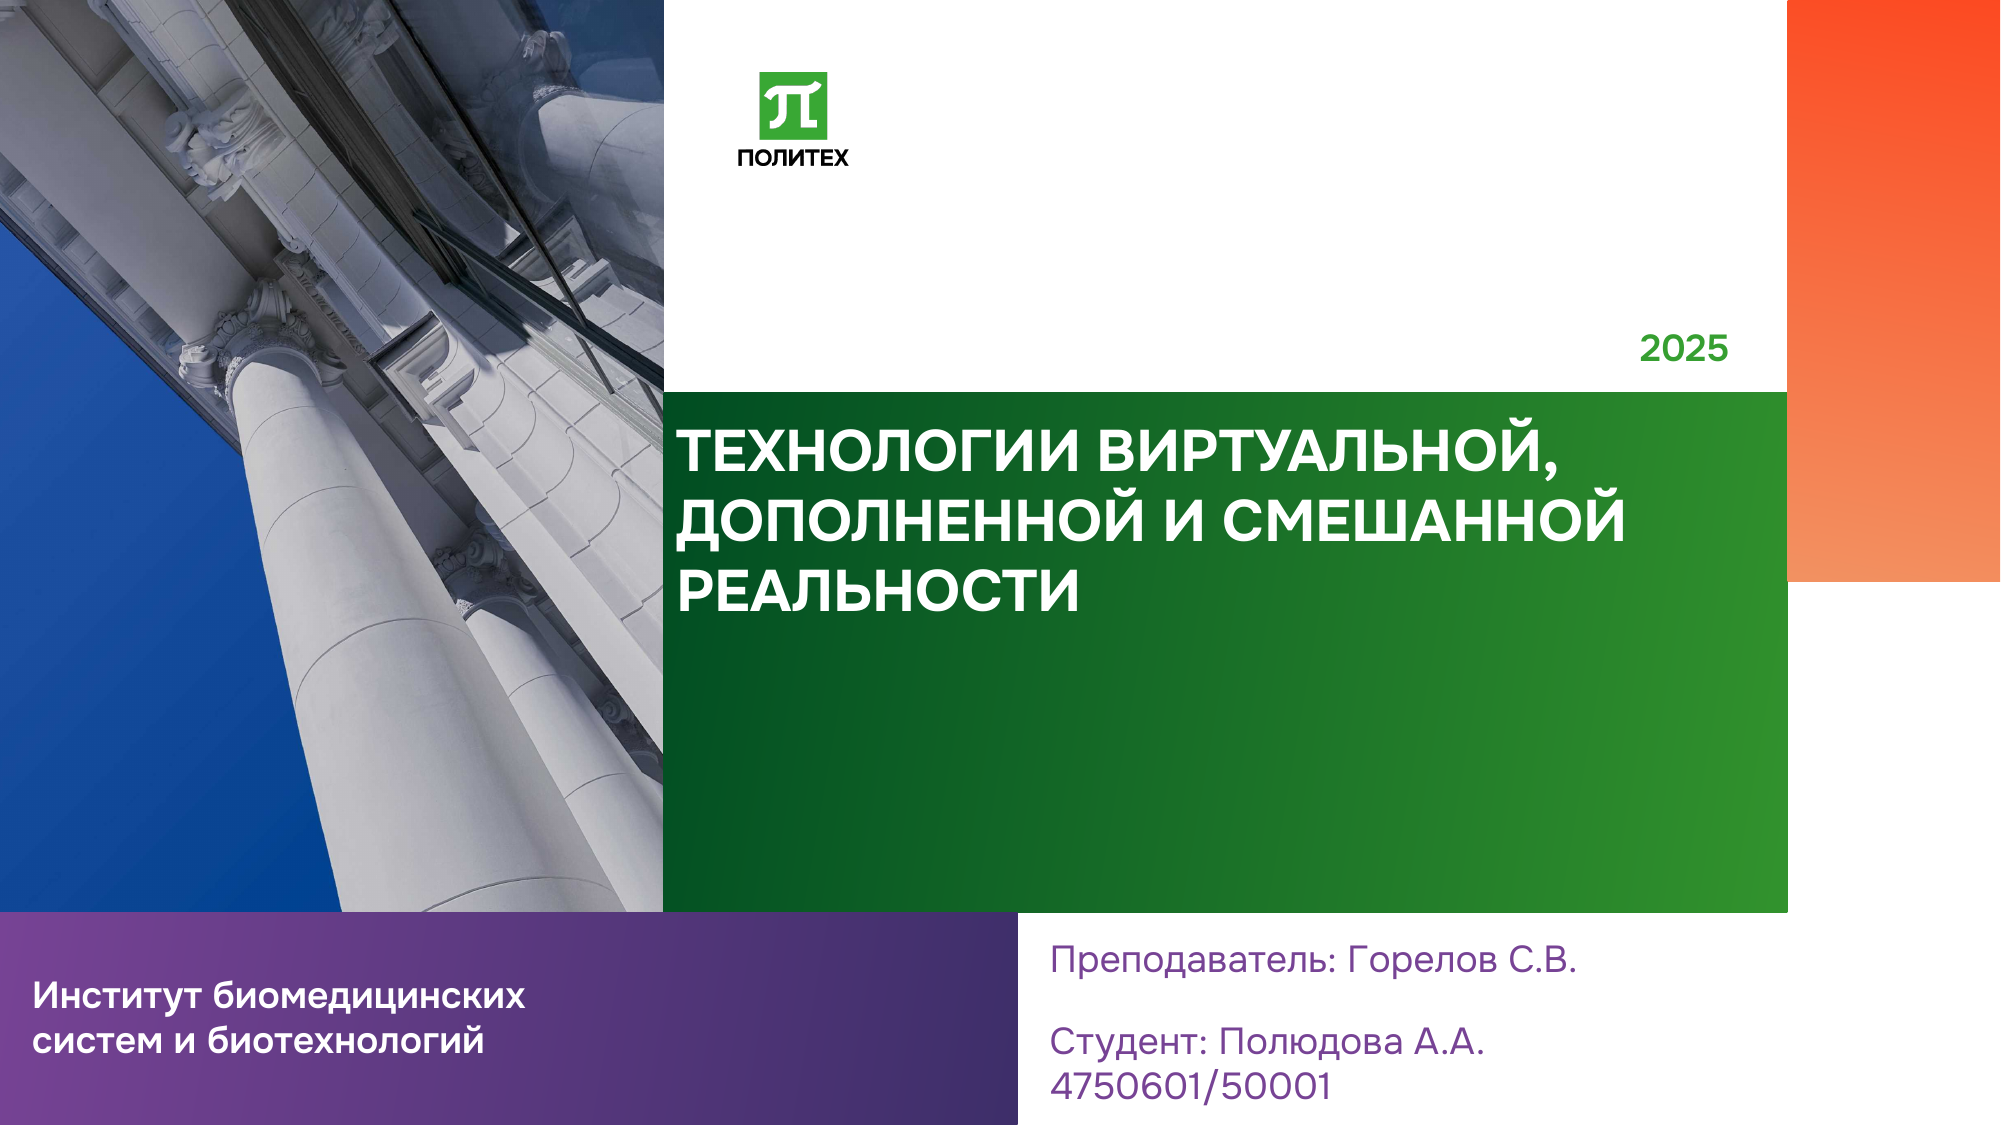

2025
ТЕХНОЛОГИИ ВИРТУАЛЬНОЙ, ДОПОЛНЕННОЙ И СМЕШАННОЙ РЕАЛЬНОСТИ
Преподаватель: Горелов С.В.
Институт биомедицинских систем и биотехнологий
УПРАВЛЕНИЕ ПО СВЯЗЯМ
С ОБЩЕСТВЕННОСТЬЮ СПБПУ
Студент: Полюдова А.А. 4750601/50001